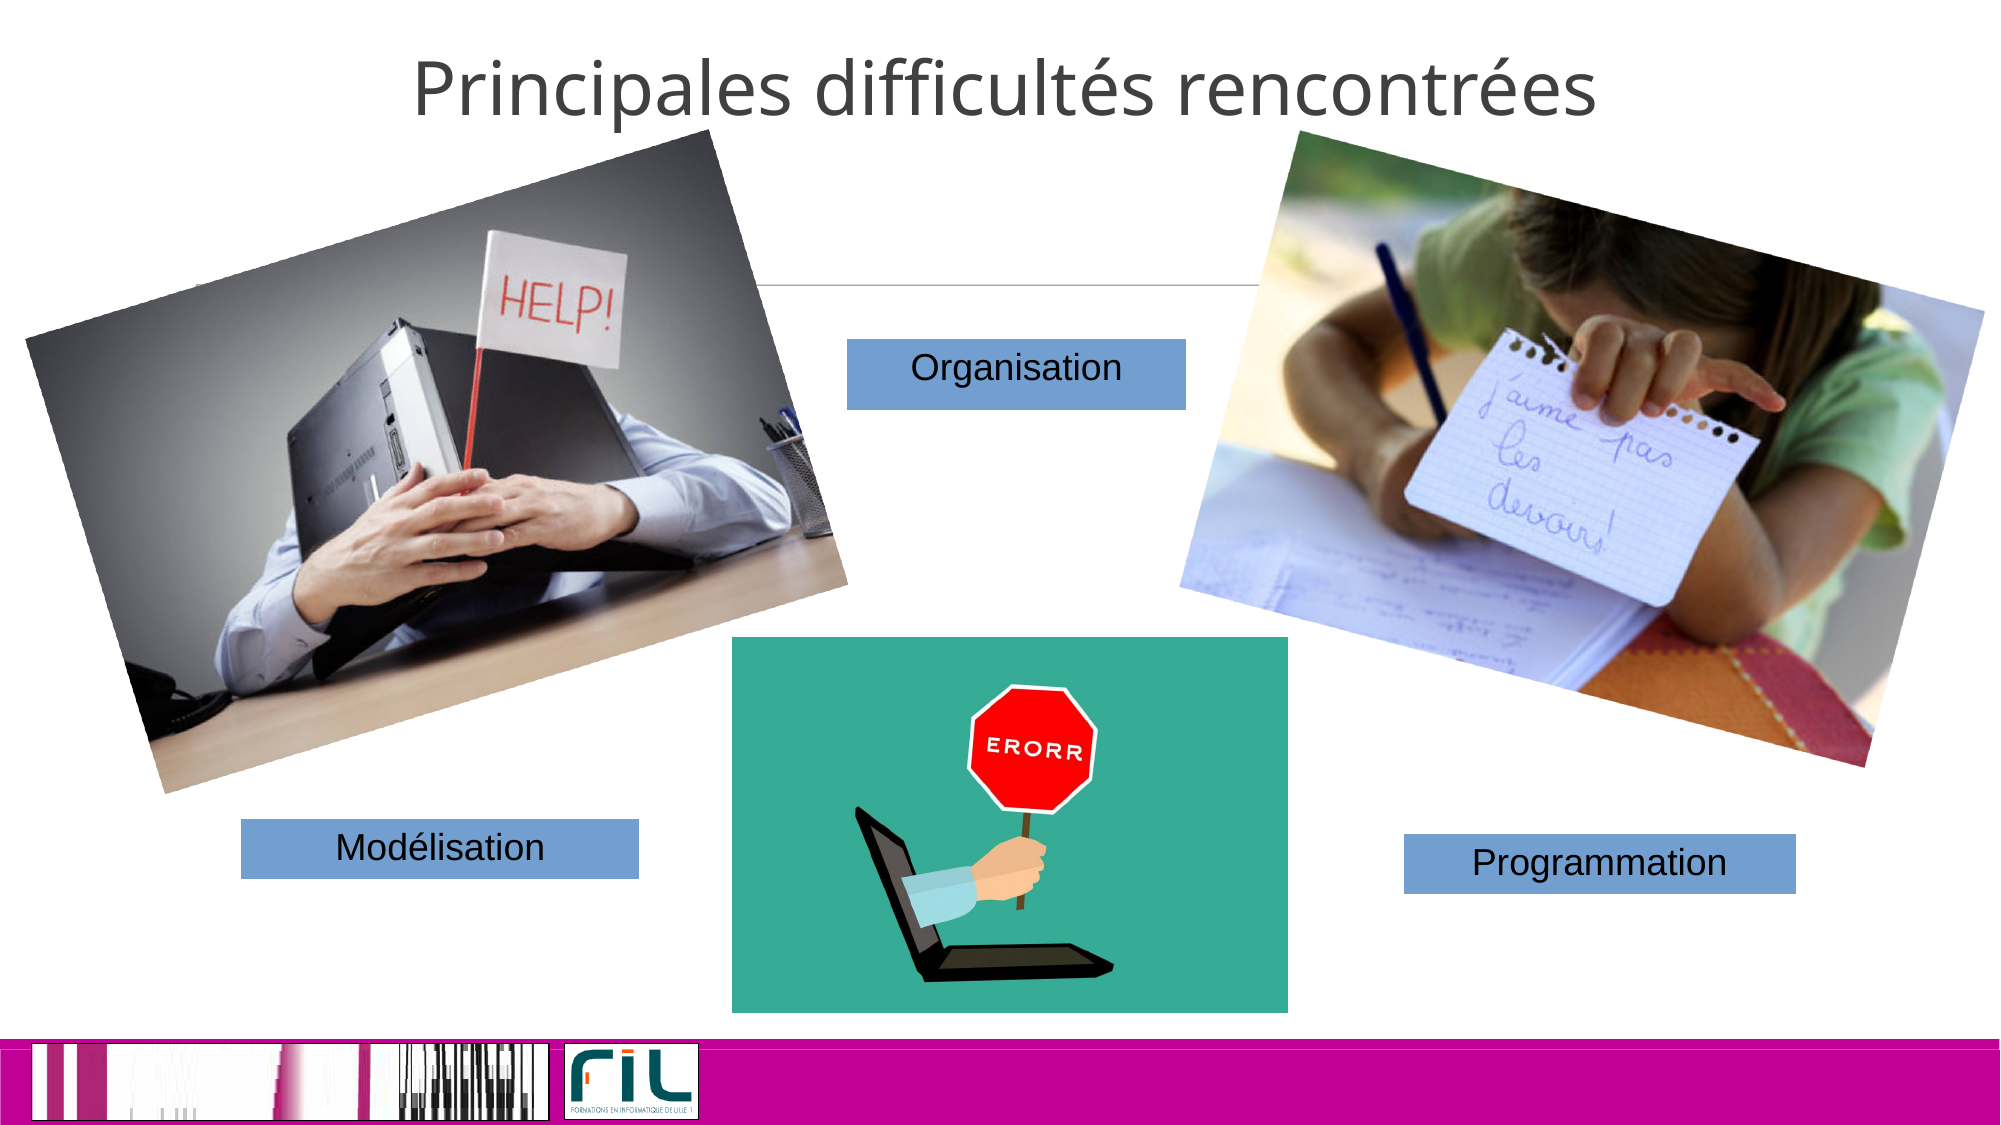

# Principales difficultés rencontrées
| Organisation |
| --- |
| Modélisation |
| --- |
| Programmation |
| --- |